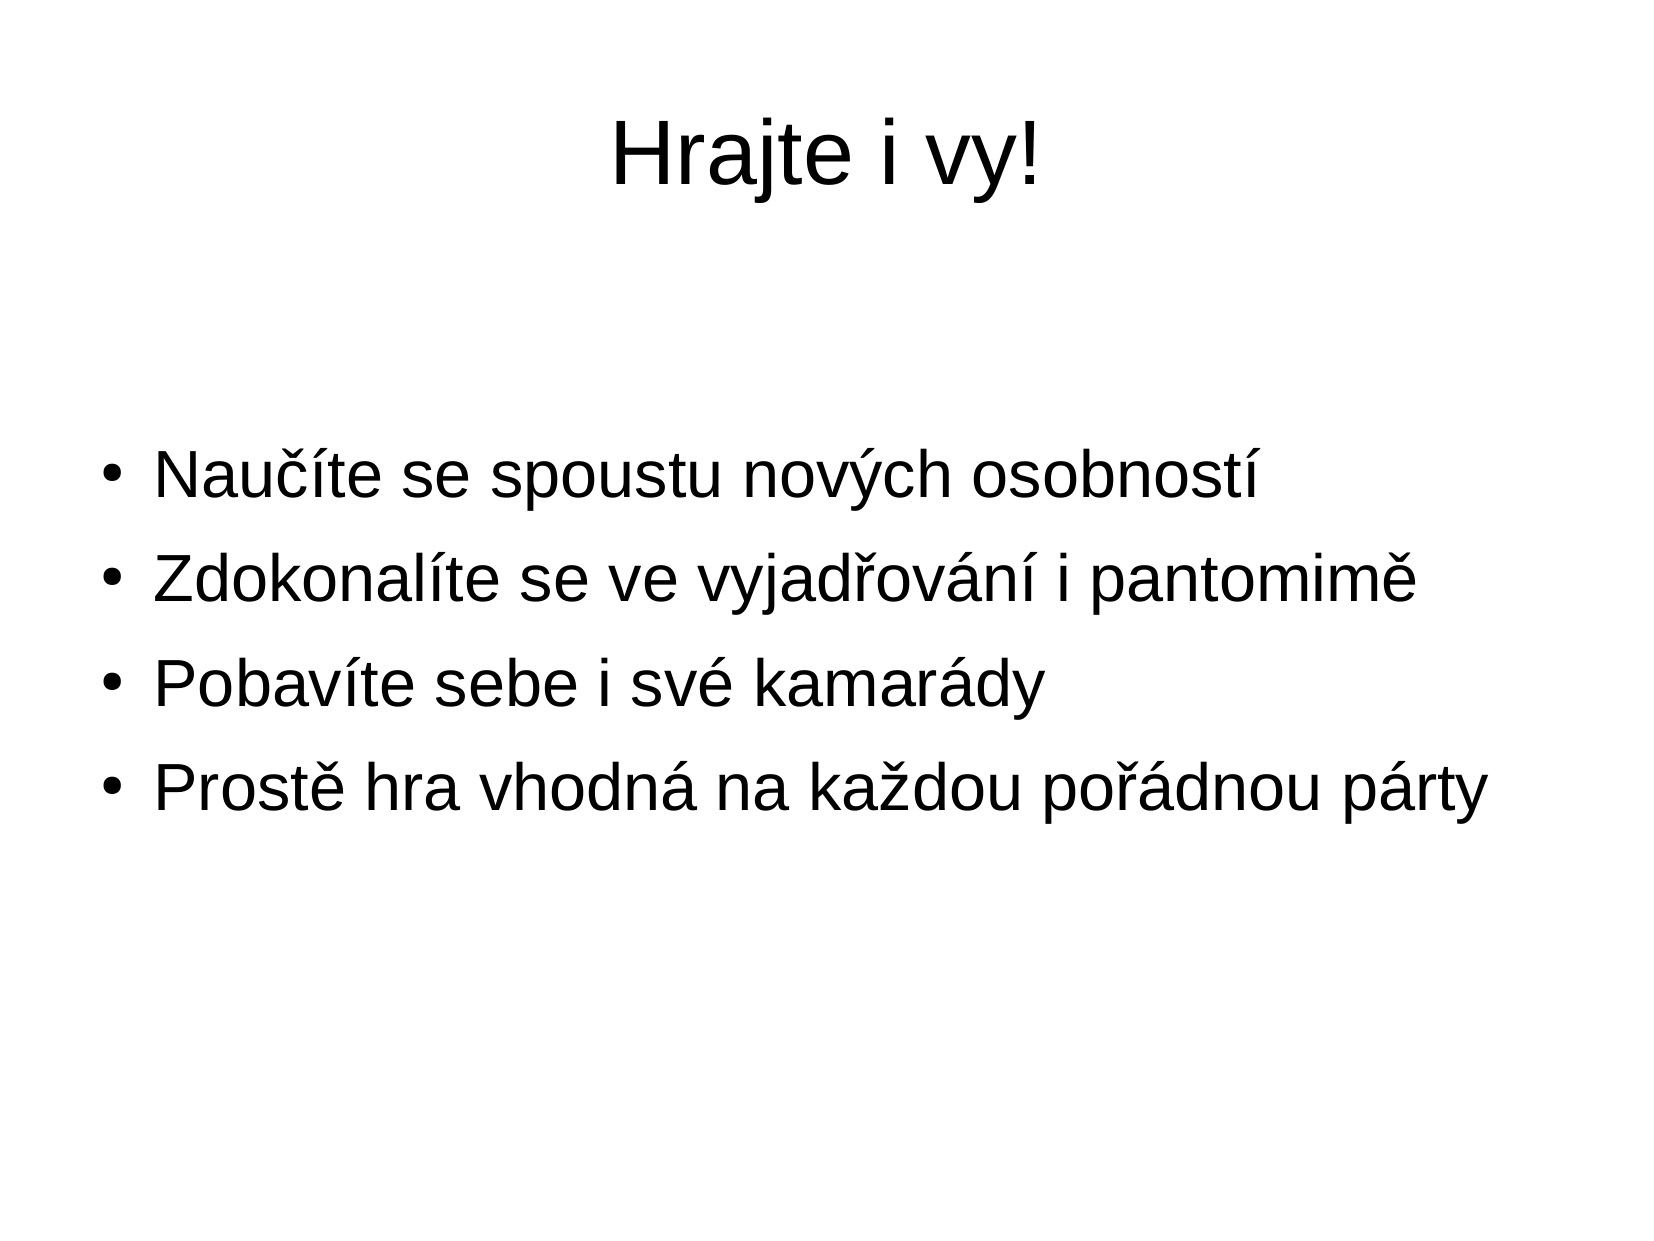

# Hrajte i vy!
Naučíte se spoustu nových osobností
Zdokonalíte se ve vyjadřování i pantomimě
Pobavíte sebe i své kamarády
Prostě hra vhodná na každou pořádnou párty